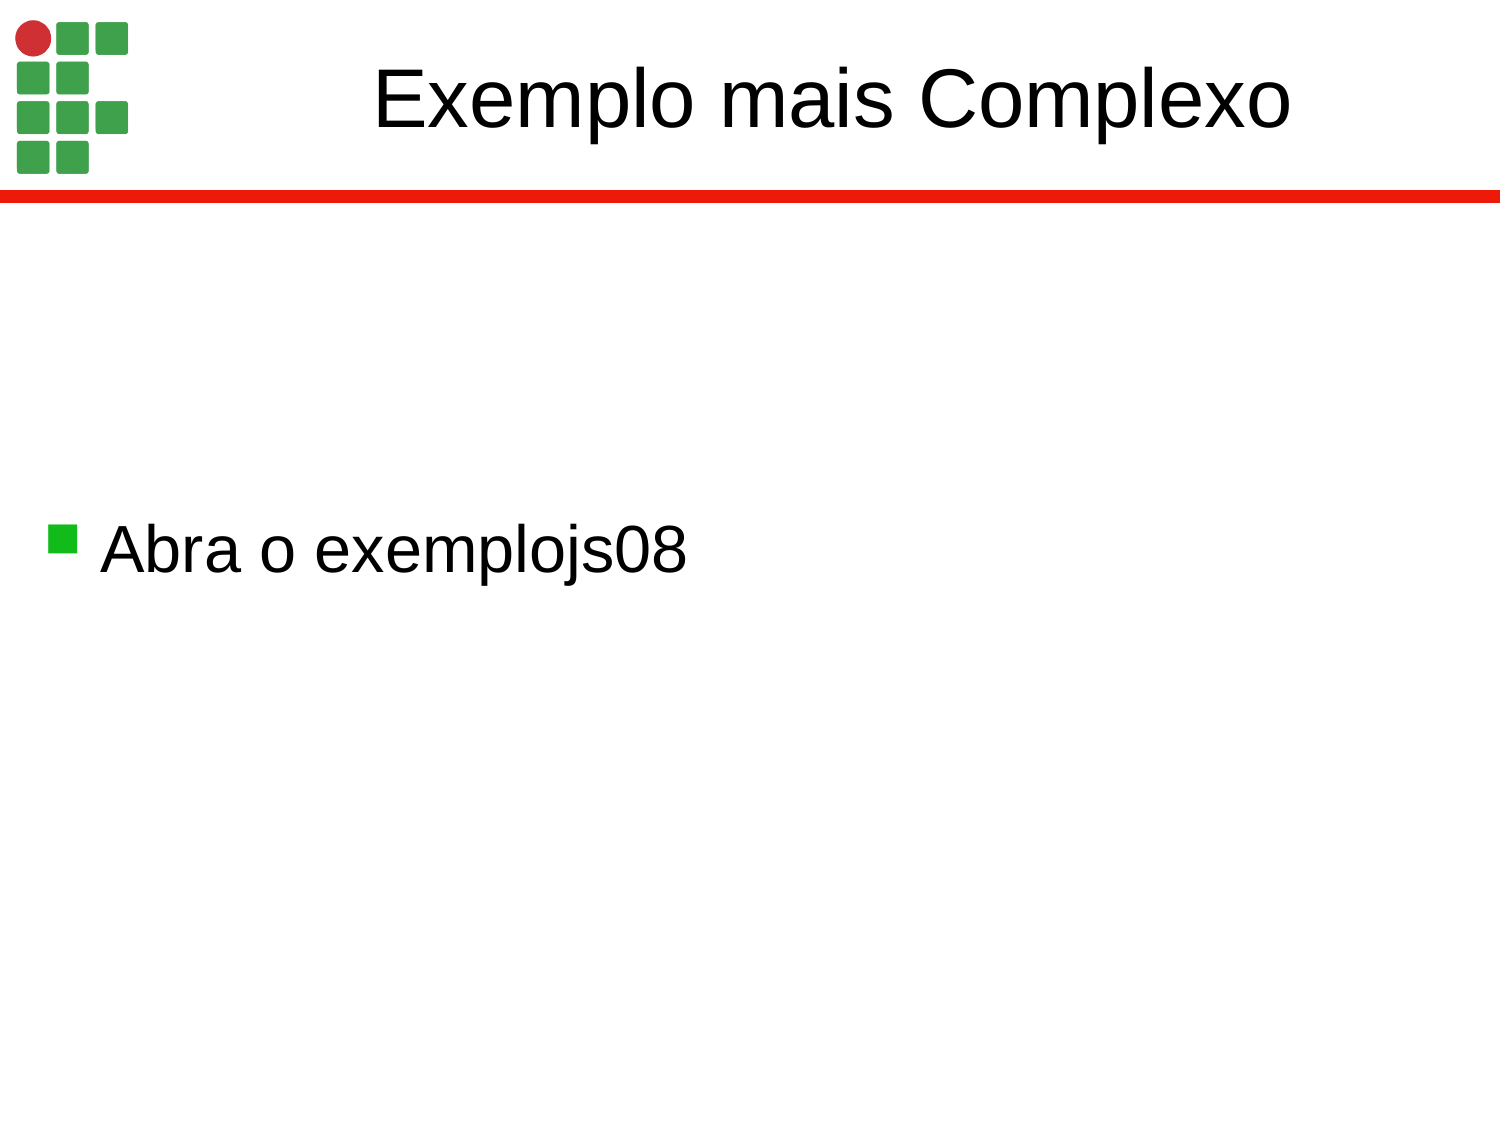

# Exemplo mais Complexo
Abra o exemplojs08